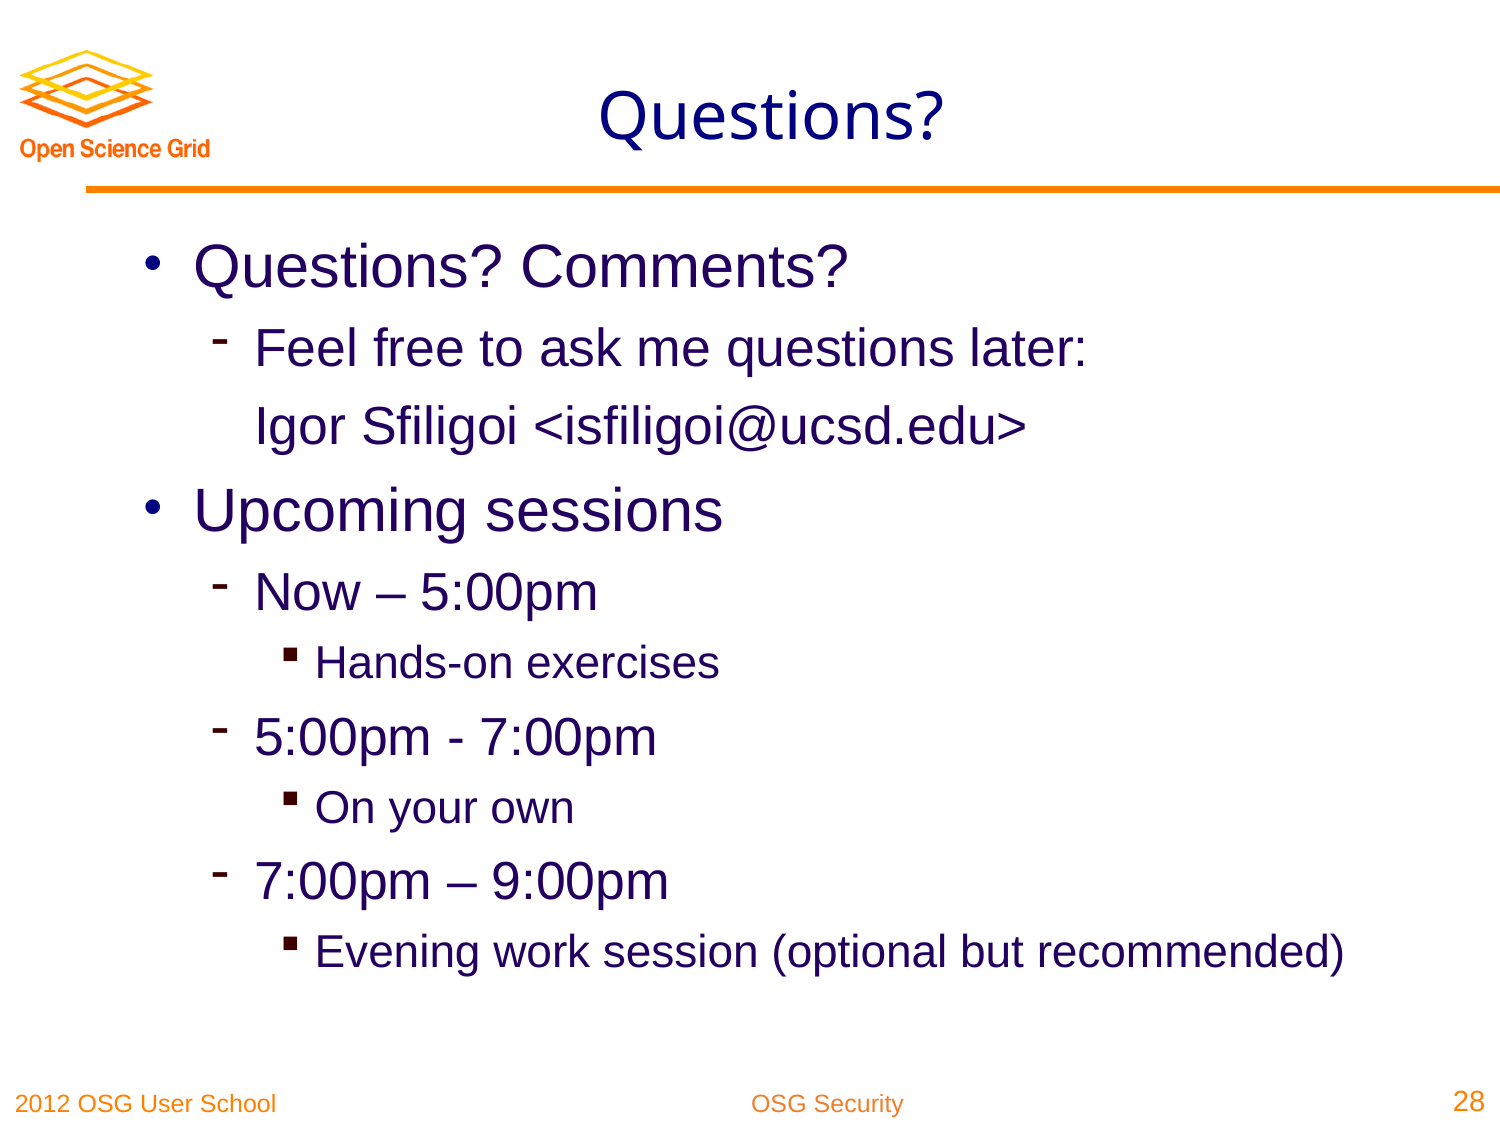

# Questions?
Questions? Comments?
Feel free to ask me questions later:
	Igor Sfiligoi <isfiligoi@ucsd.edu>
Upcoming sessions
Now – 5:00pm
Hands-on exercises
5:00pm - 7:00pm
On your own
7:00pm – 9:00pm
Evening work session (optional but recommended)